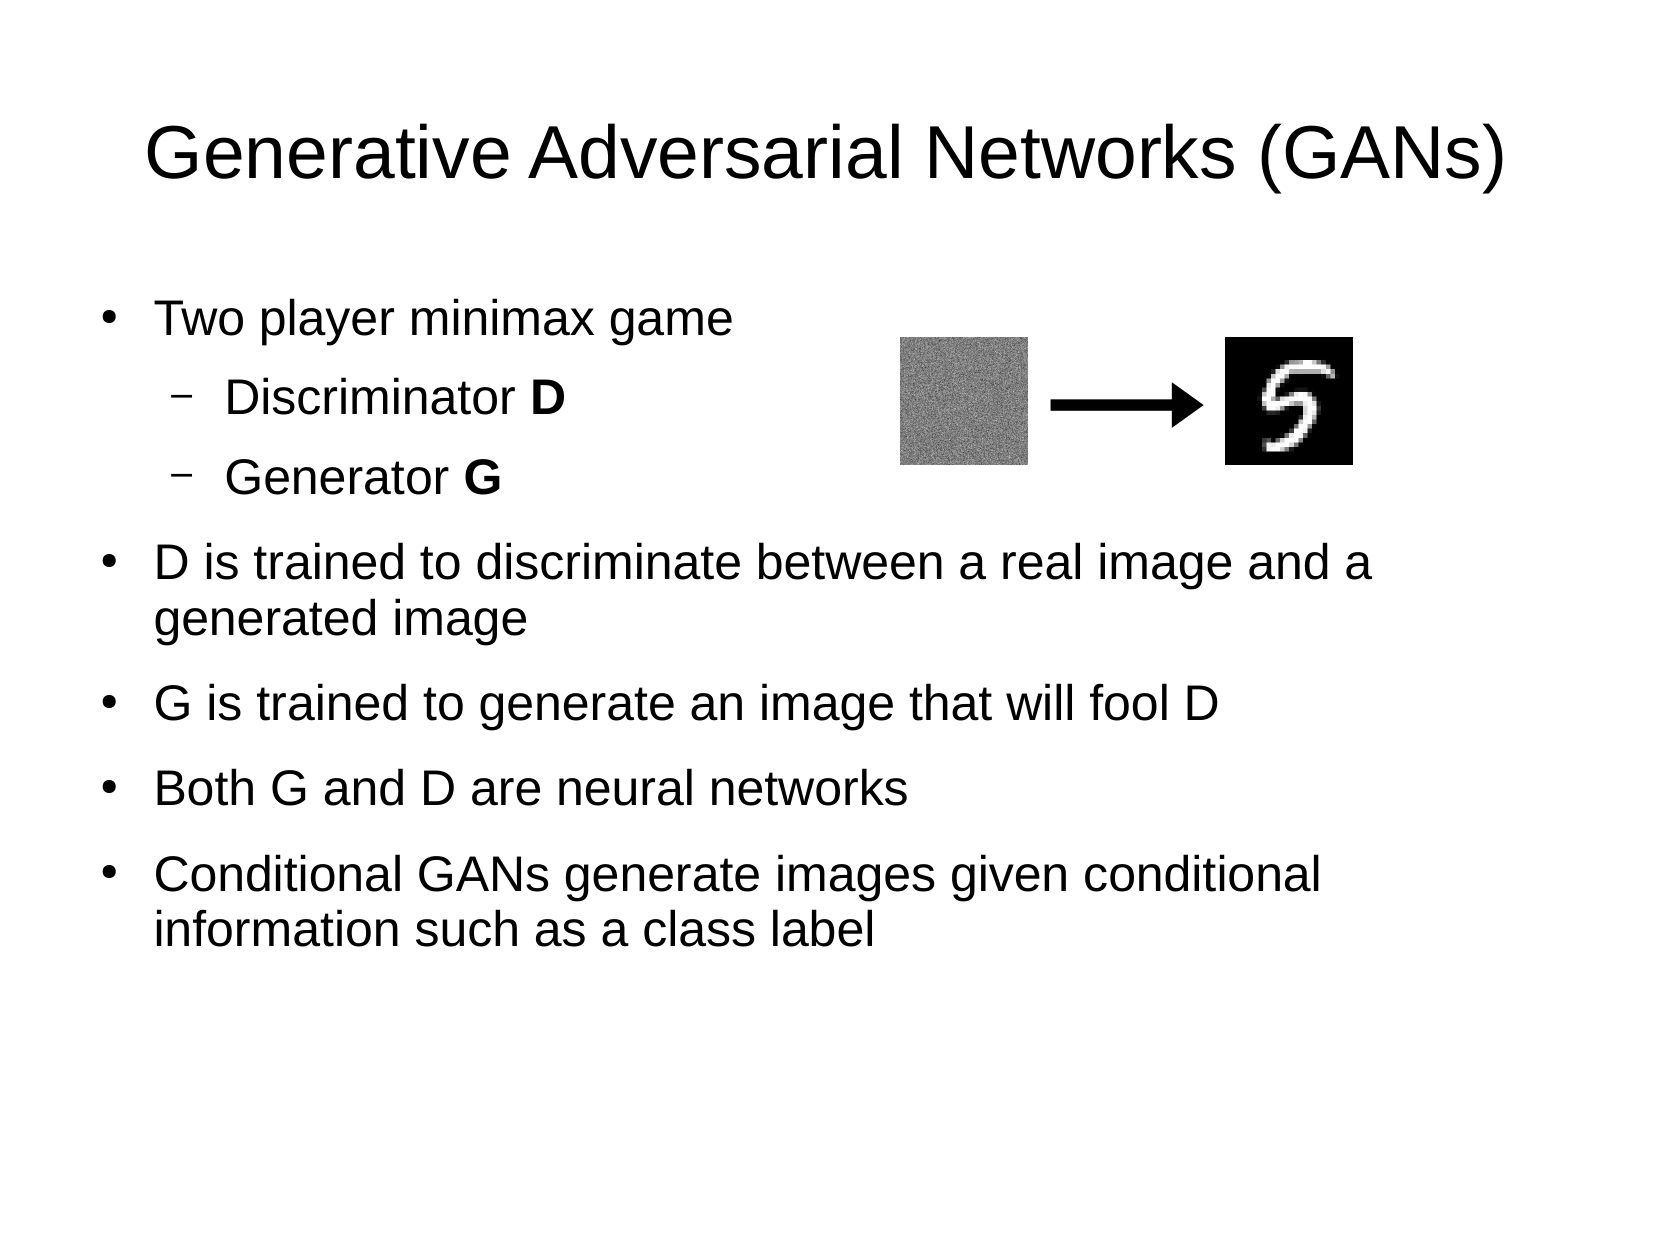

# Generative Adversarial Networks (GANs)
Two player minimax game
Discriminator D
Generator G
D is trained to discriminate between a real image and a generated image
G is trained to generate an image that will fool D
Both G and D are neural networks
Conditional GANs generate images given conditional information such as a class label